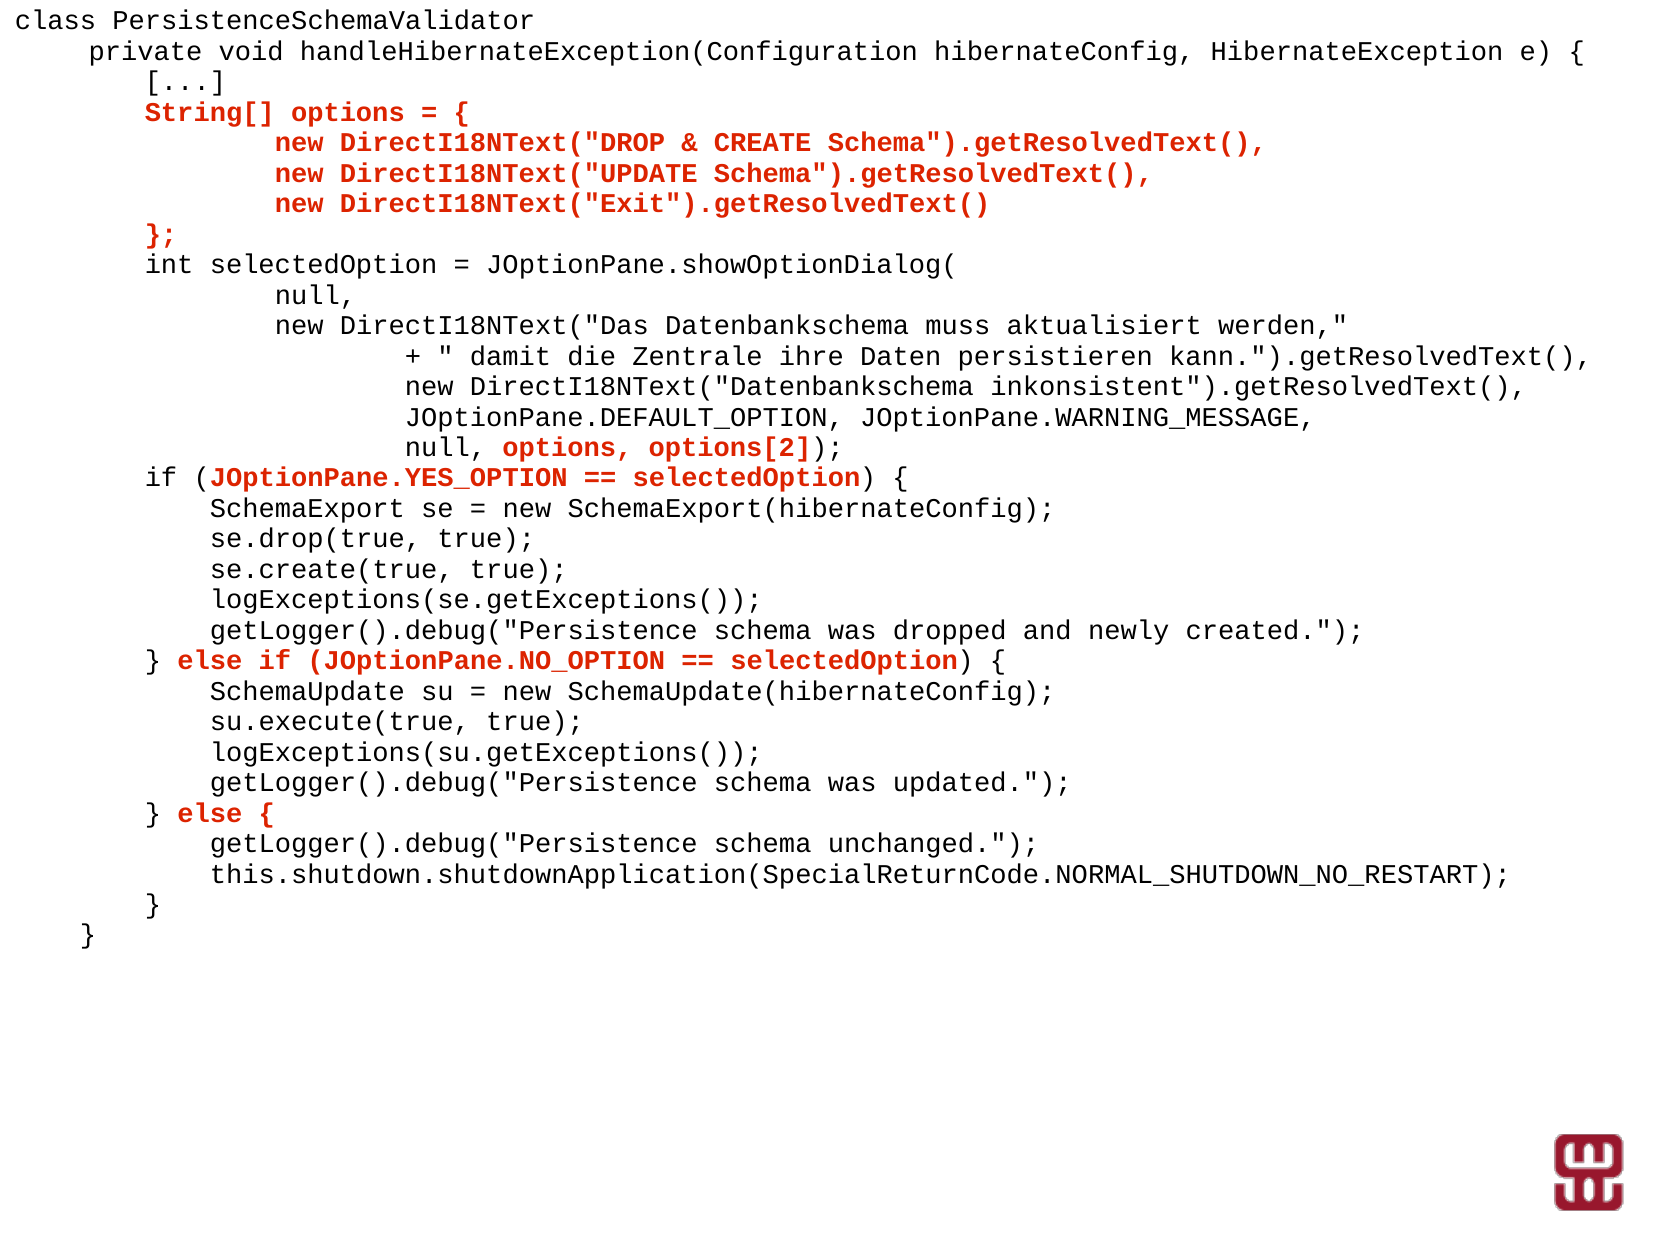

class PersistenceSchemaValidator
	private void handleHibernateException(Configuration hibernateConfig, HibernateException e) {
 [...]
 String[] options = {
 new DirectI18NText("DROP & CREATE Schema").getResolvedText(),
 new DirectI18NText("UPDATE Schema").getResolvedText(),
 new DirectI18NText("Exit").getResolvedText()
 };
 int selectedOption = JOptionPane.showOptionDialog(
 null,
 new DirectI18NText("Das Datenbankschema muss aktualisiert werden,"
 + " damit die Zentrale ihre Daten persistieren kann.").getResolvedText(),
 new DirectI18NText("Datenbankschema inkonsistent").getResolvedText(),
 JOptionPane.DEFAULT_OPTION, JOptionPane.WARNING_MESSAGE,
 null, options, options[2]);
 if (JOptionPane.YES_OPTION == selectedOption) {
 SchemaExport se = new SchemaExport(hibernateConfig);
 se.drop(true, true);
 se.create(true, true);
 logExceptions(se.getExceptions());
 getLogger().debug("Persistence schema was dropped and newly created.");
 } else if (JOptionPane.NO_OPTION == selectedOption) {
 SchemaUpdate su = new SchemaUpdate(hibernateConfig);
 su.execute(true, true);
 logExceptions(su.getExceptions());
 getLogger().debug("Persistence schema was updated.");
 } else {
 getLogger().debug("Persistence schema unchanged.");
 this.shutdown.shutdownApplication(SpecialReturnCode.NORMAL_SHUTDOWN_NO_RESTART);
 }
 }